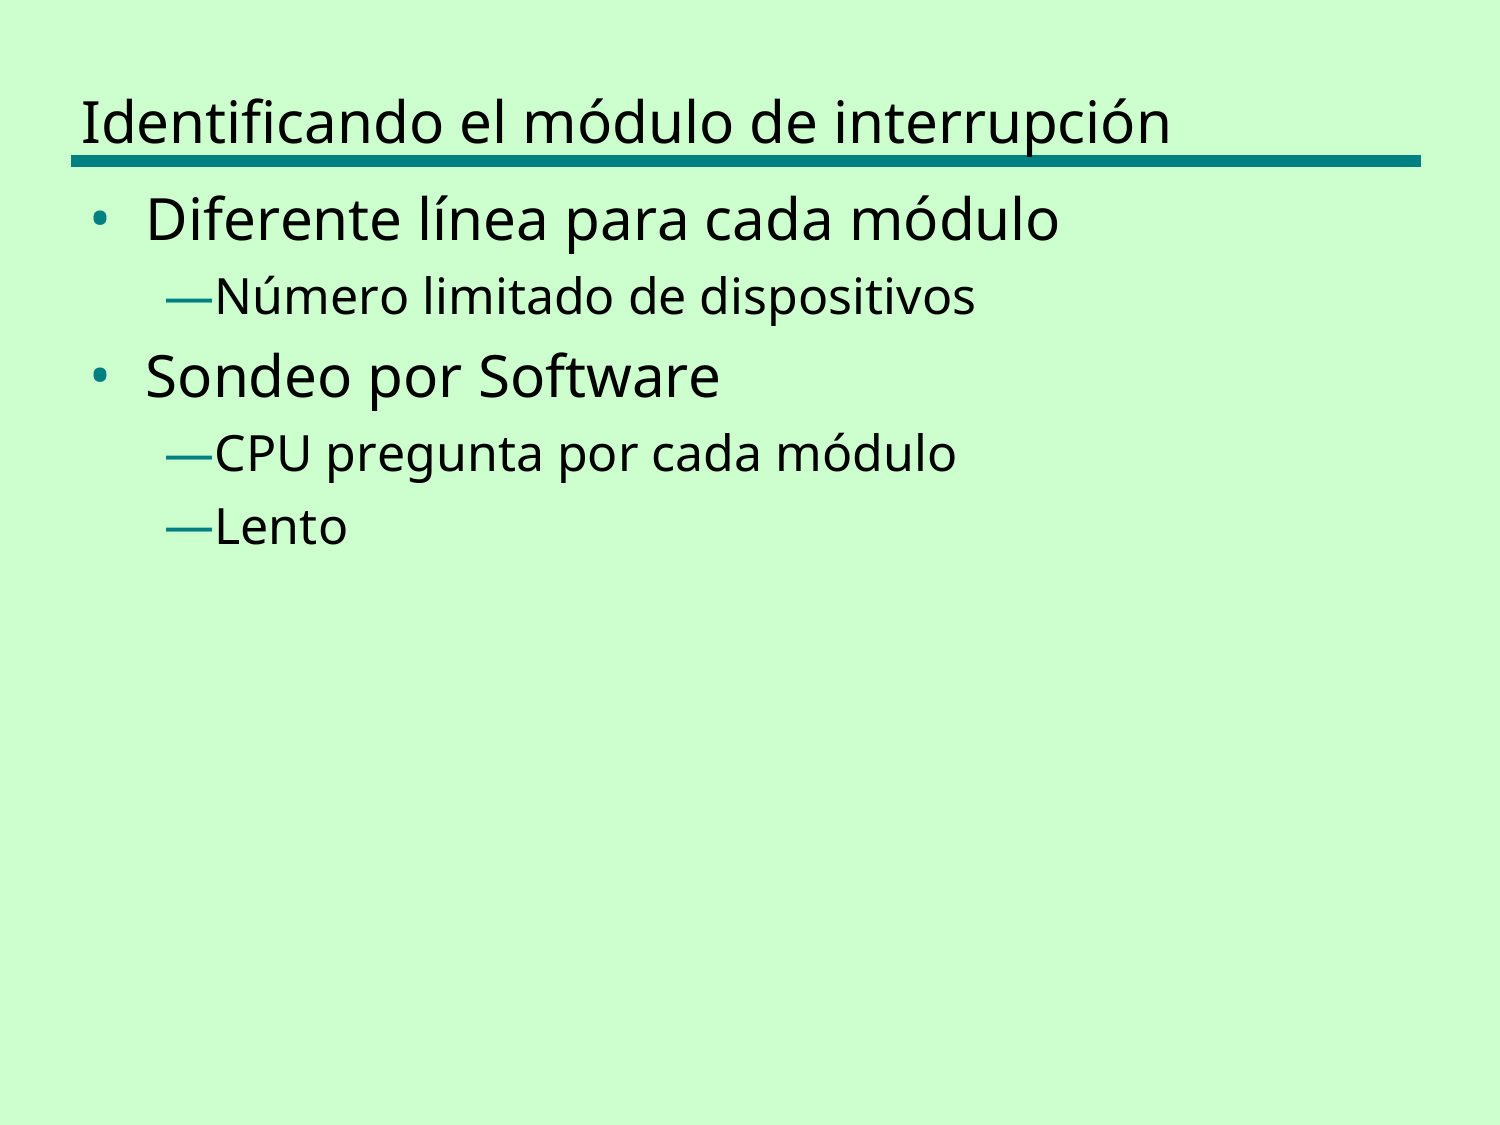

# Identificando el módulo de interrupción
Diferente línea para cada módulo
Número limitado de dispositivos
Sondeo por Software
CPU pregunta por cada módulo
Lento